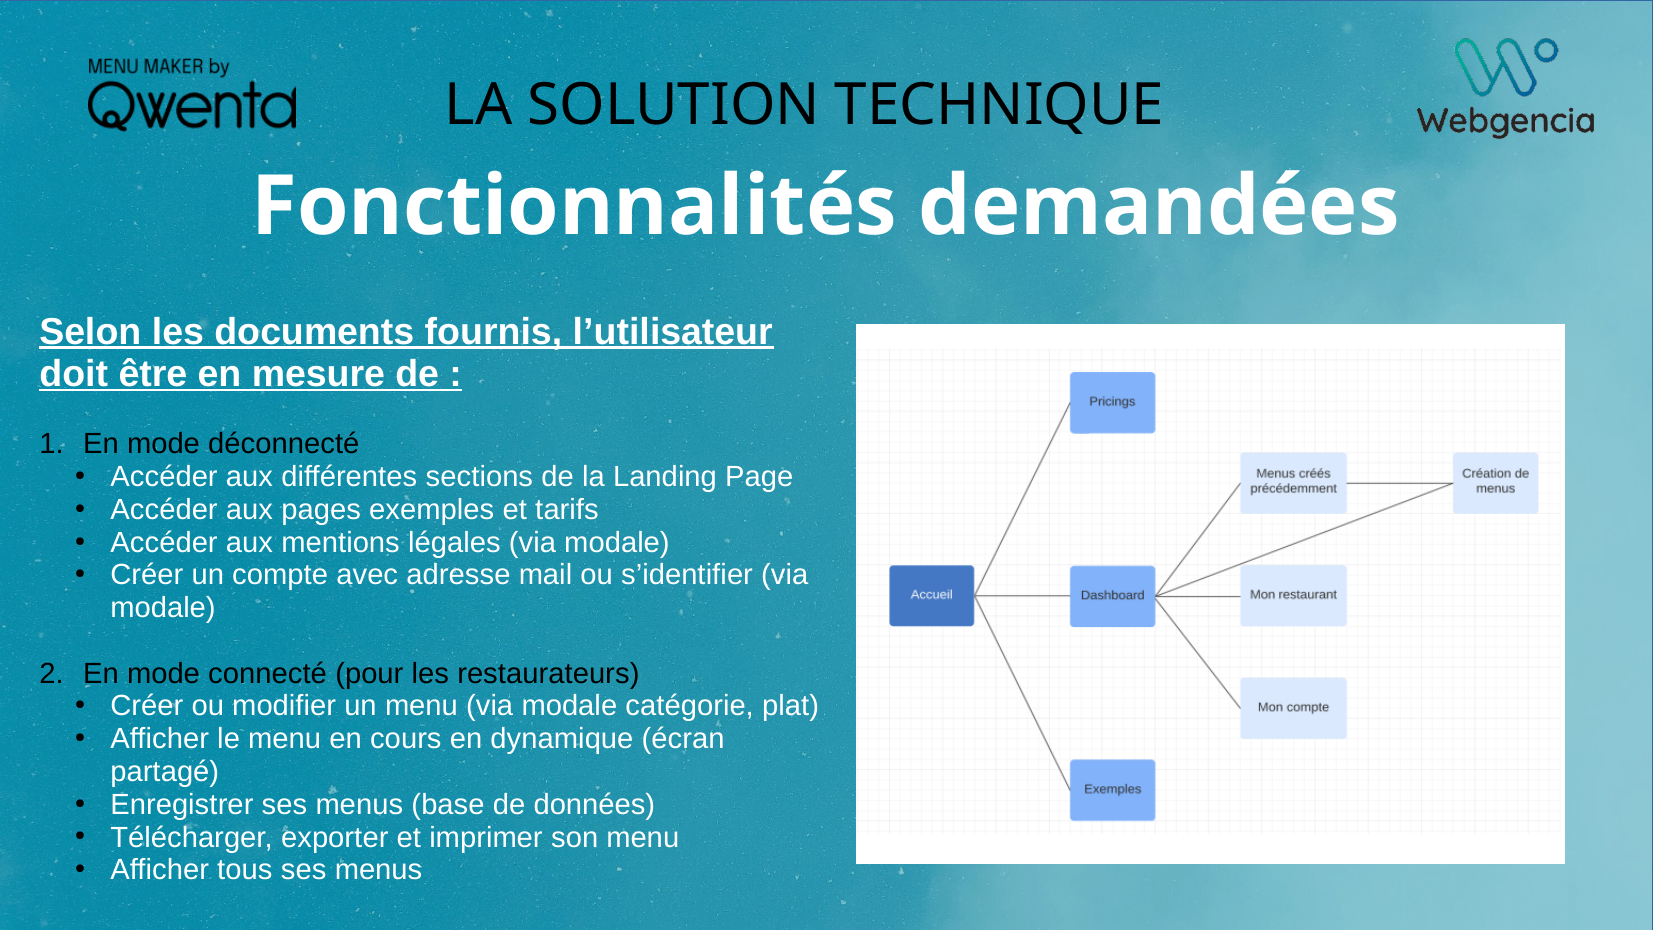

# Fonctionnalités demandées
LA SOLUTION TECHNIQUE
Selon les documents fournis, l’utilisateur doit être en mesure de :
 En mode déconnecté
Accéder aux différentes sections de la Landing Page
Accéder aux pages exemples et tarifs
Accéder aux mentions légales (via modale)
Créer un compte avec adresse mail ou s’identifier (via modale)
 En mode connecté (pour les restaurateurs)
Créer ou modifier un menu (via modale catégorie, plat)
Afficher le menu en cours en dynamique (écran partagé)
Enregistrer ses menus (base de données)
Télécharger, exporter et imprimer son menu
Afficher tous ses menus